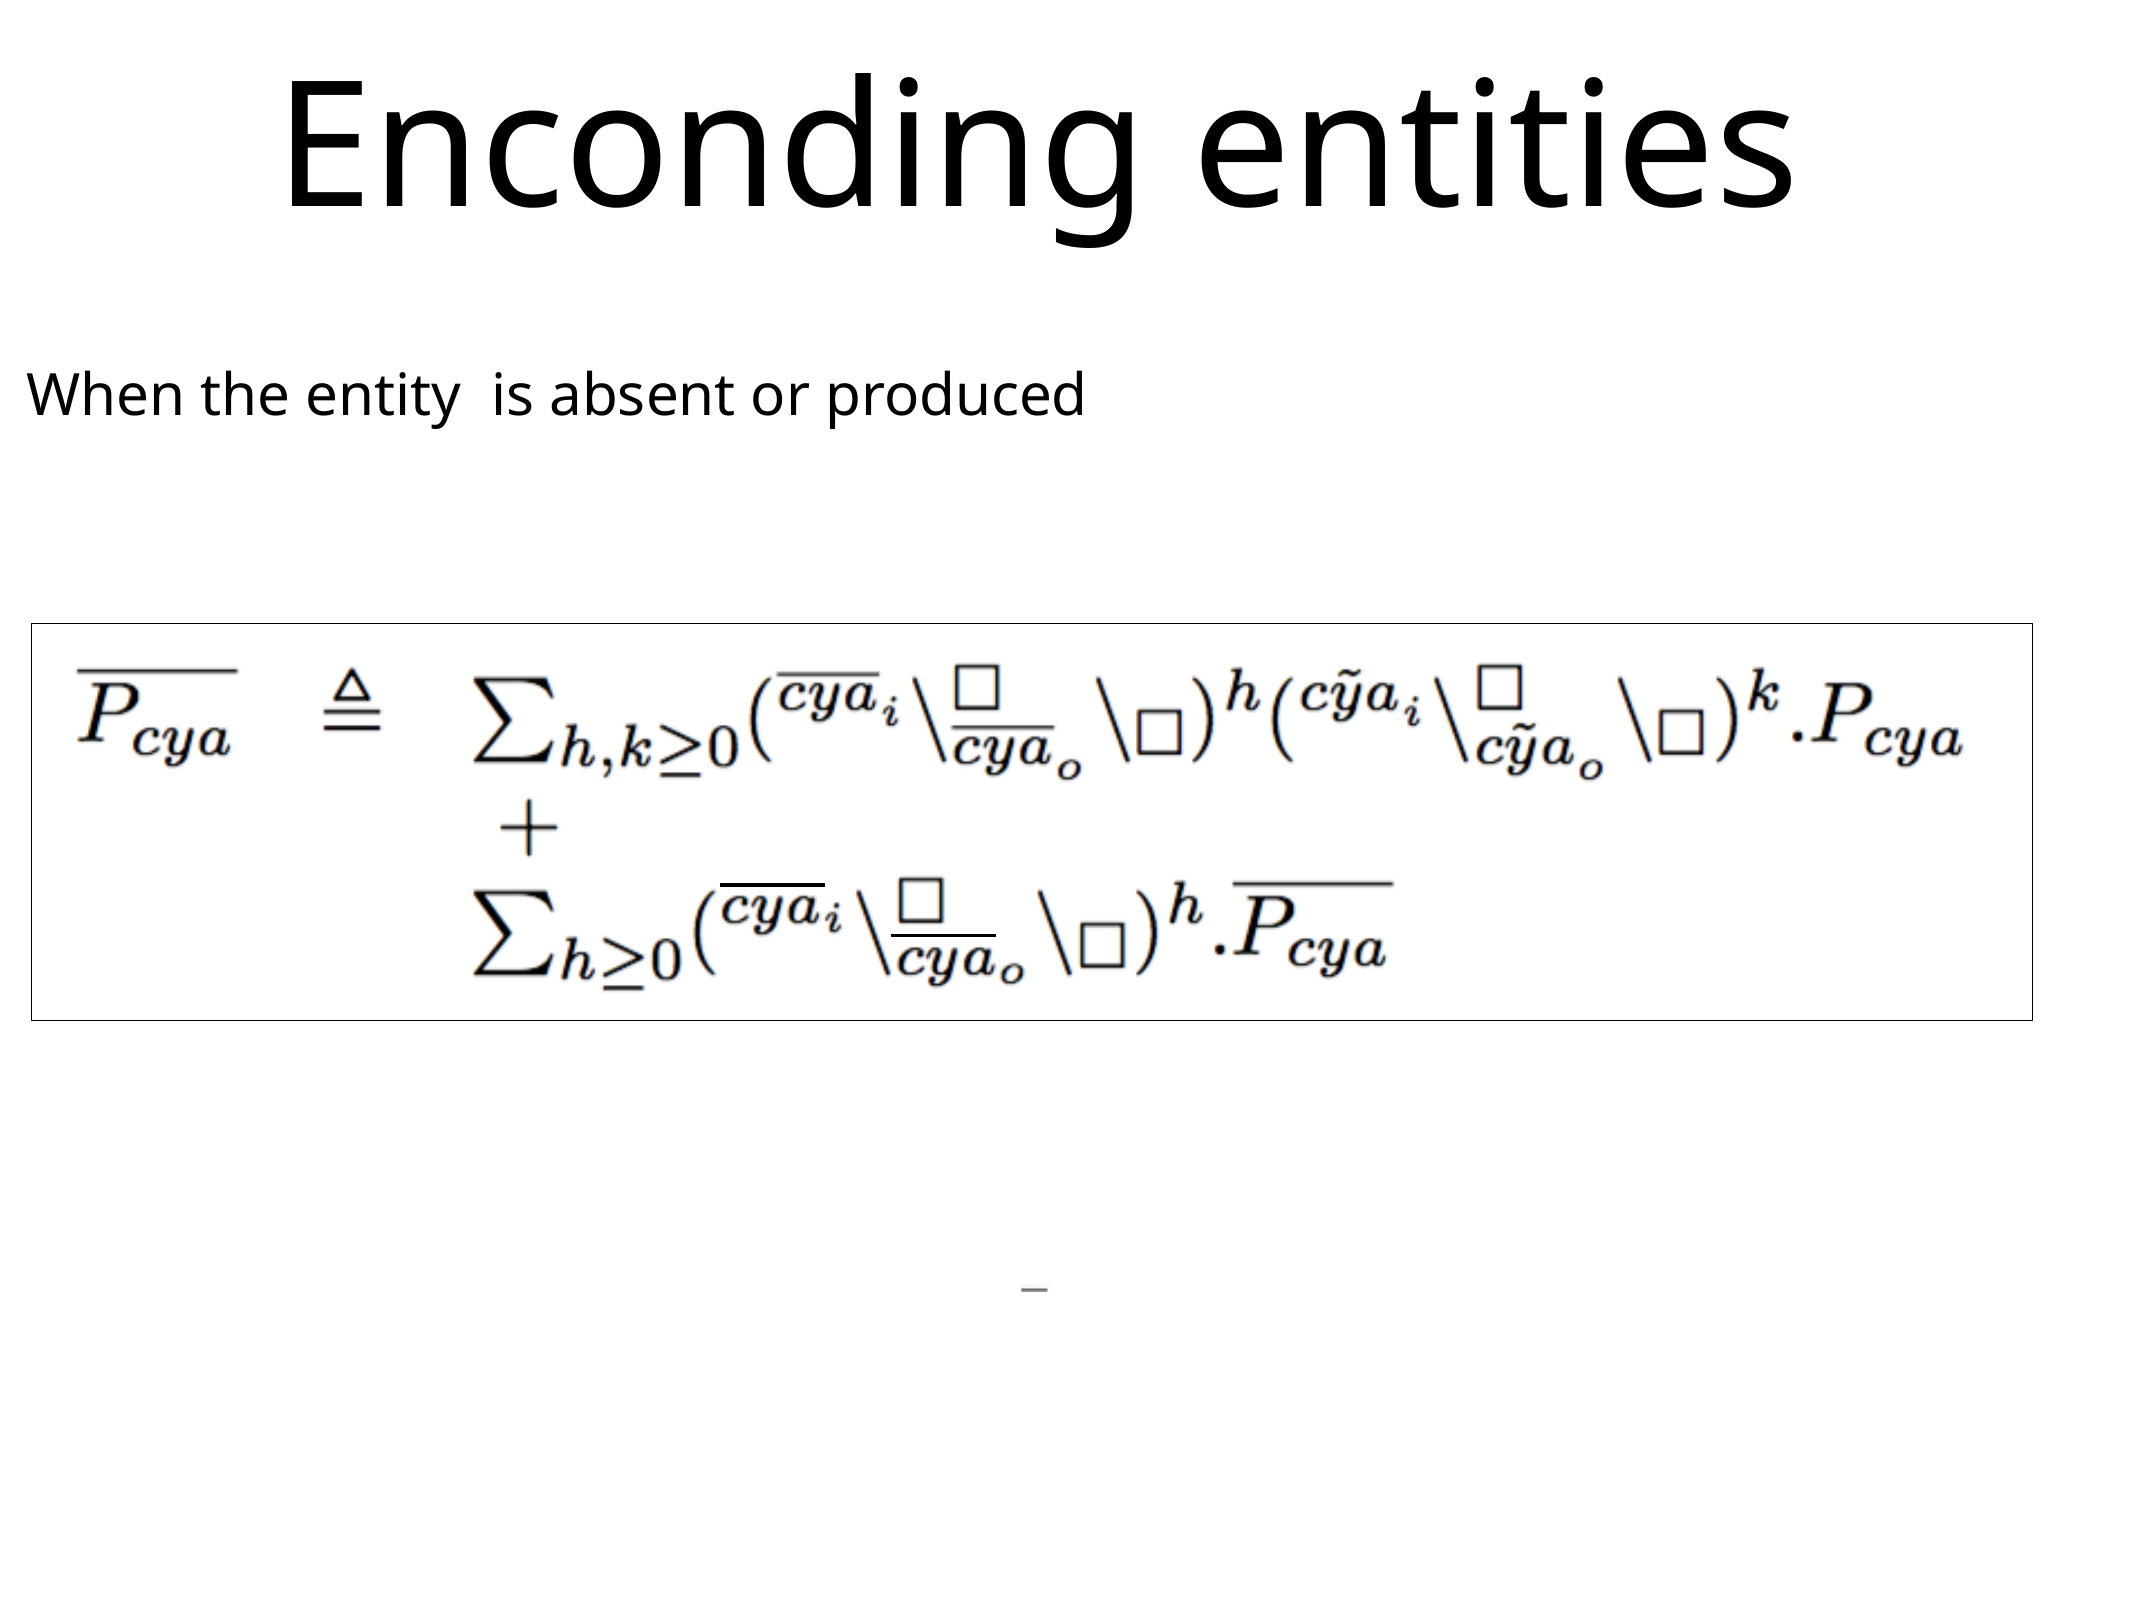

# Enconding entities
When the entity is absent or produced
54